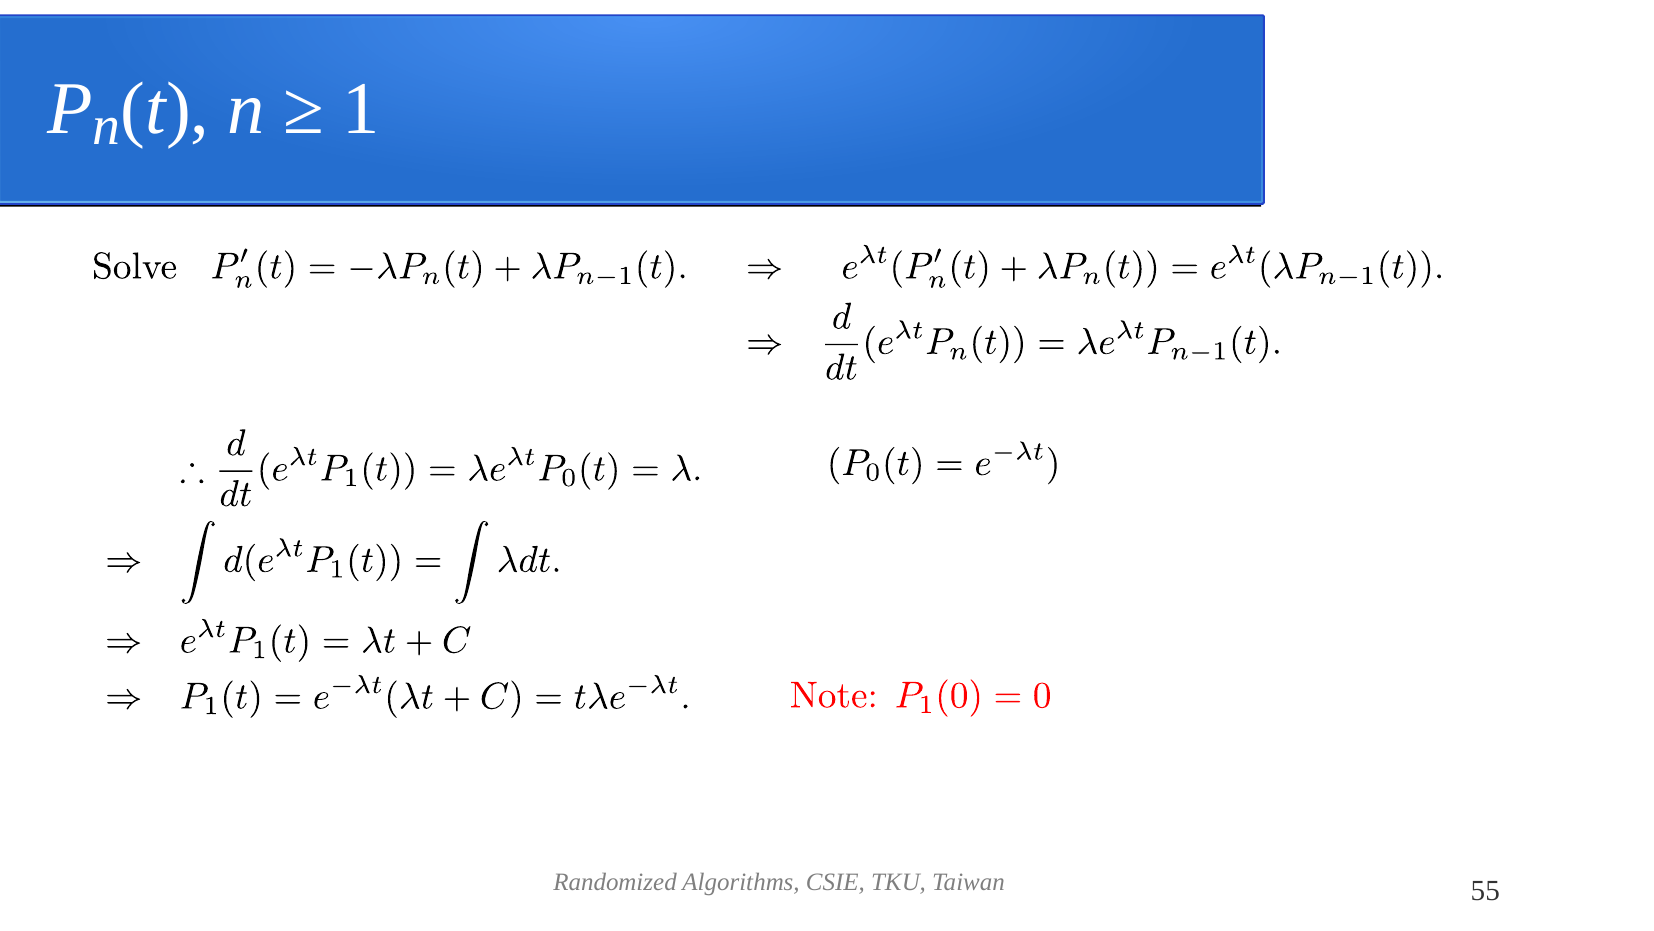

# Pn(t), n ≥ 1
Randomized Algorithms, CSIE, TKU, Taiwan
55